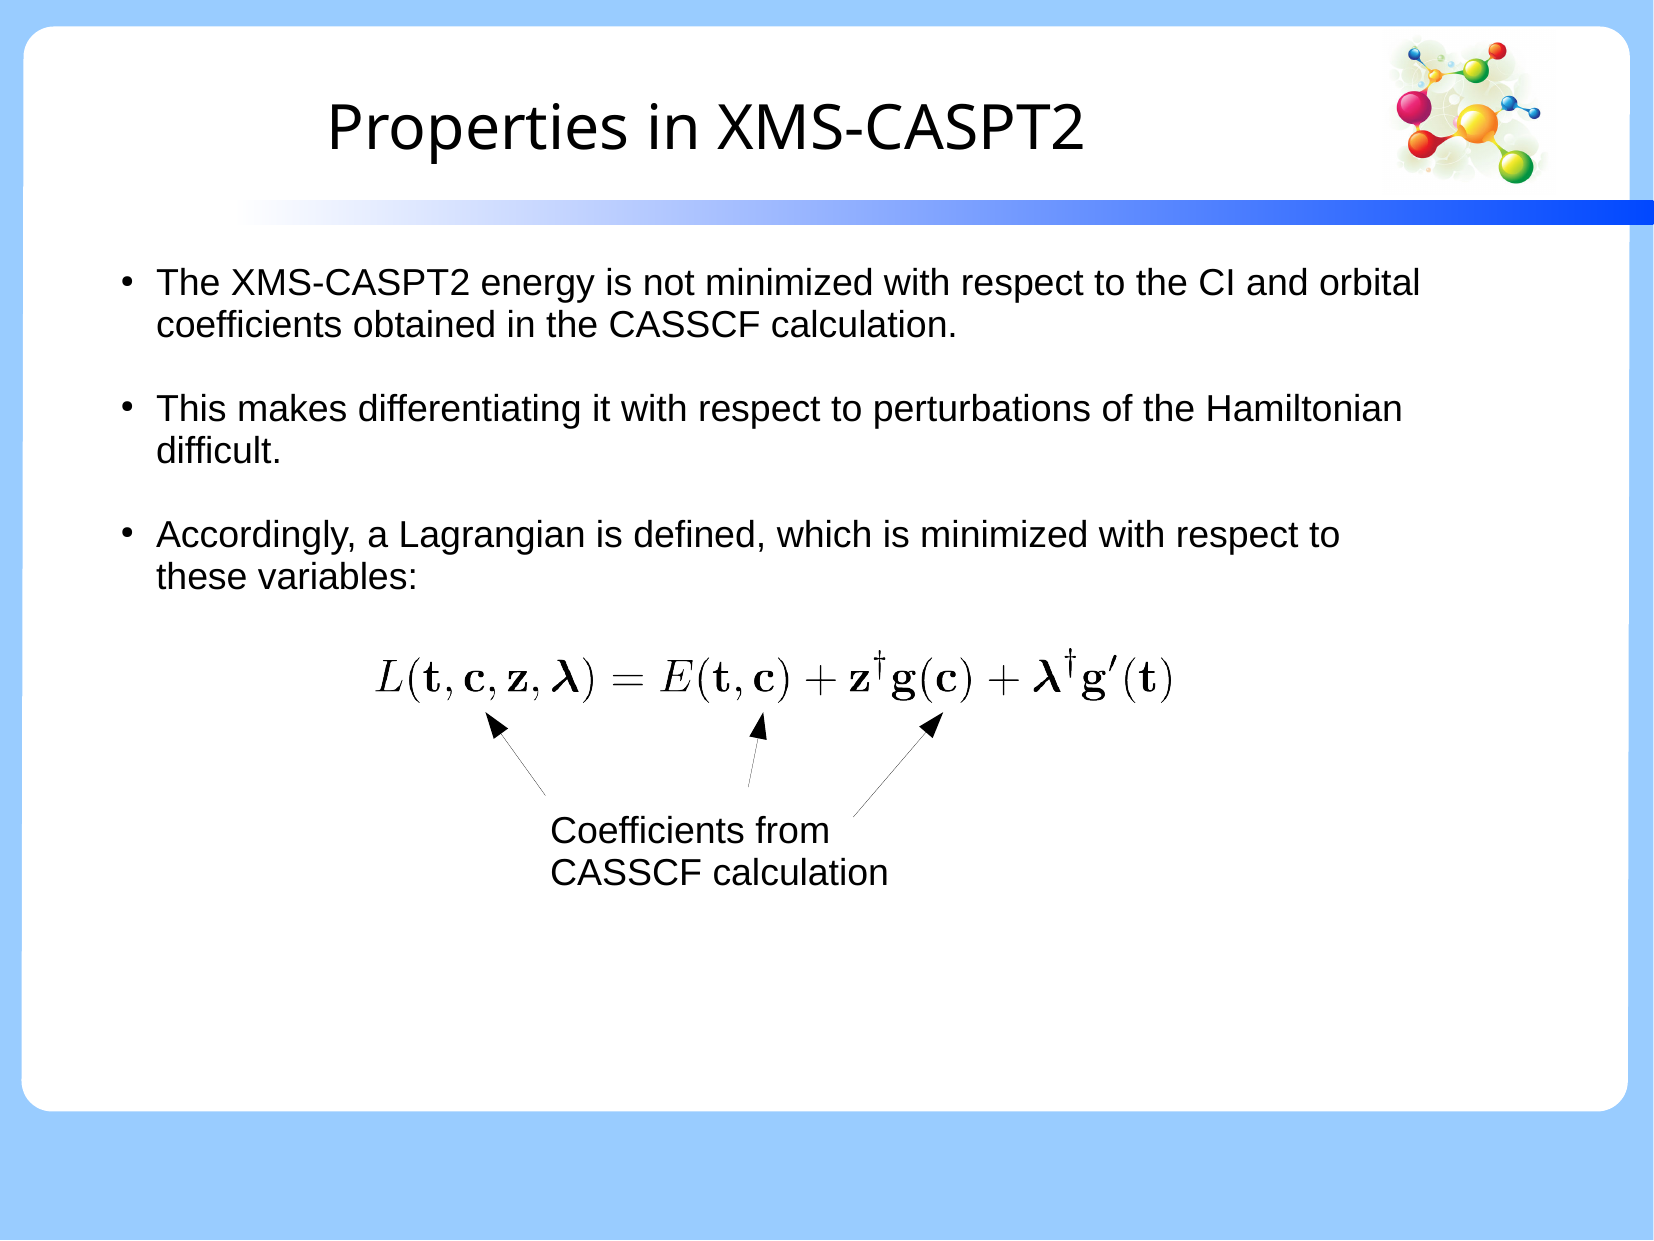

# Properties in XMS-CASPT2
The XMS-CASPT2 energy is not minimized with respect to the CI and orbital coefficients obtained in the CASSCF calculation.
This makes differentiating it with respect to perturbations of the Hamiltonian difficult.
Accordingly, a Lagrangian is defined, which is minimized with respect to these variables:
Coefficients from CASSCF calculation